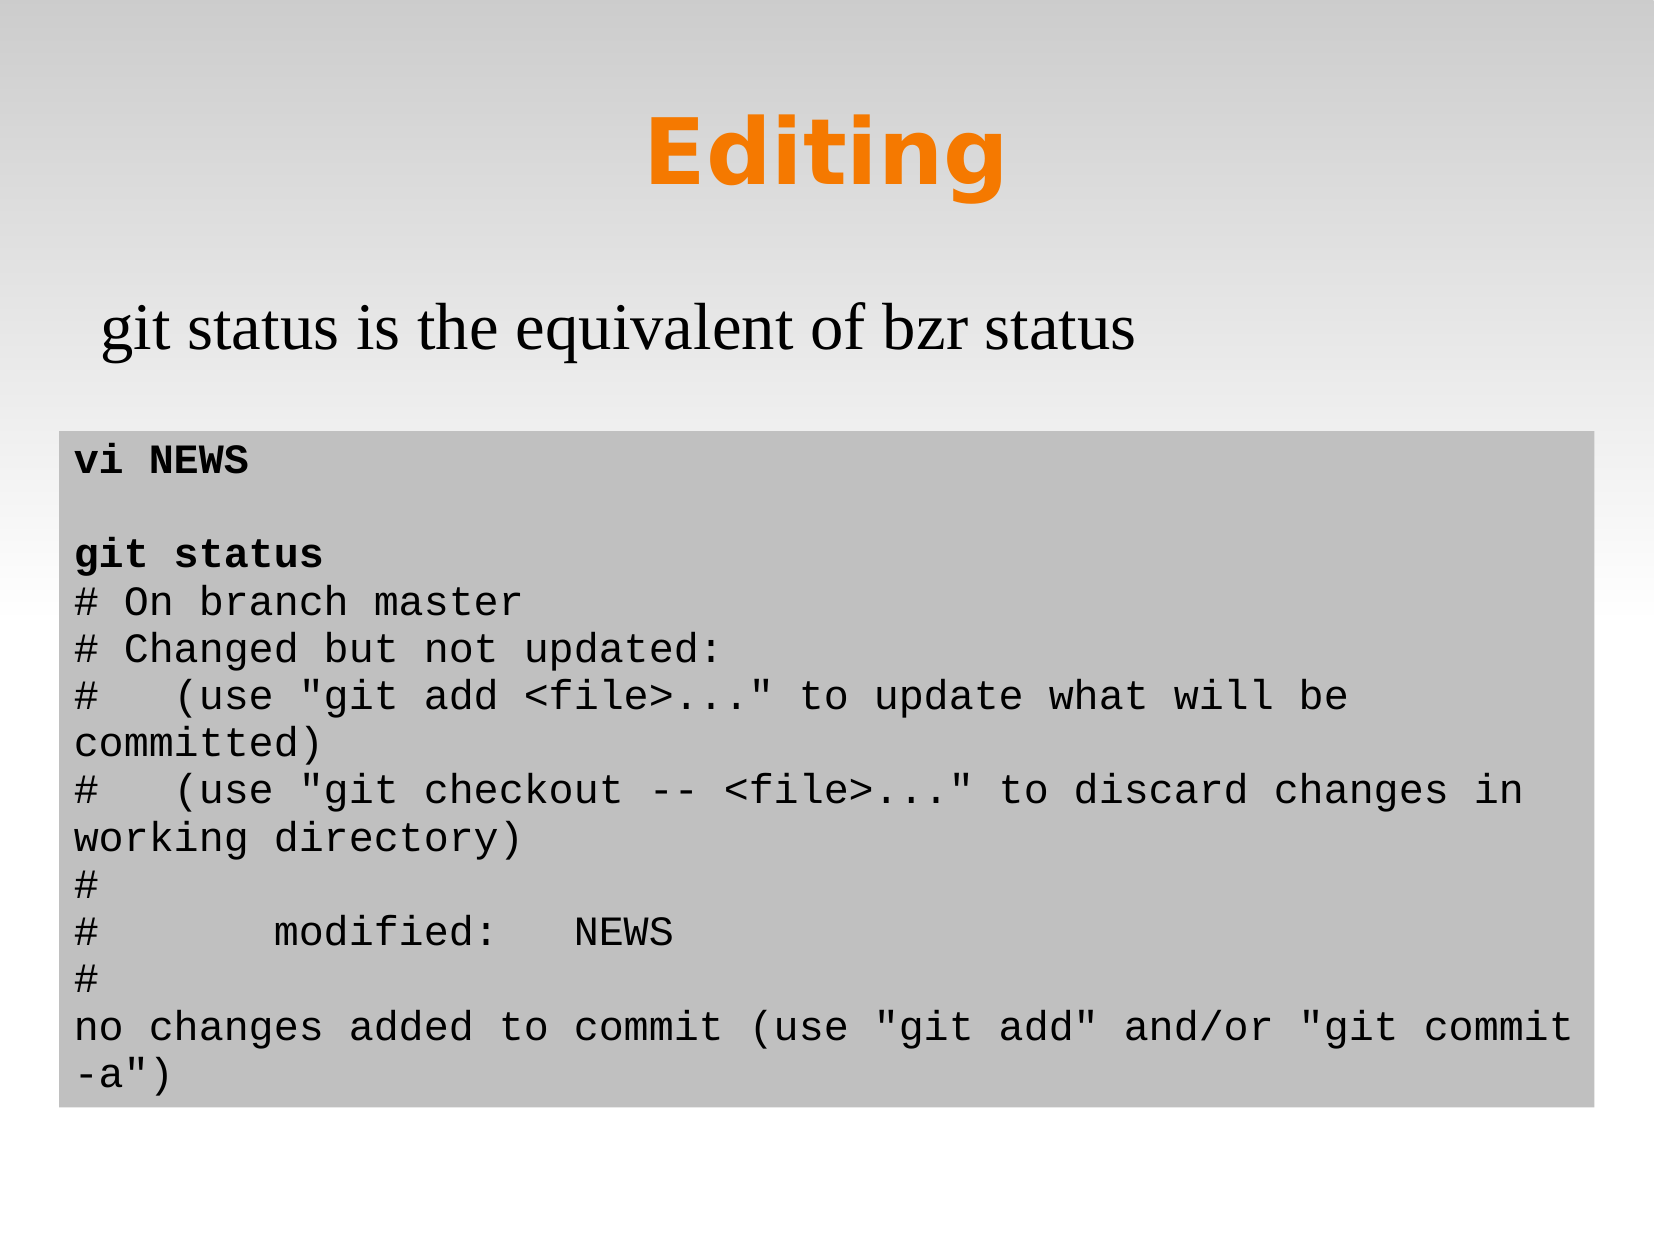

# Editing
git status is the equivalent of bzr status
vi NEWS
git status
# On branch master
# Changed but not updated:
# (use "git add <file>..." to update what will be committed)
# (use "git checkout -- <file>..." to discard changes in working directory)
#
# modified: NEWS
#
no changes added to commit (use "git add" and/or "git commit -a")